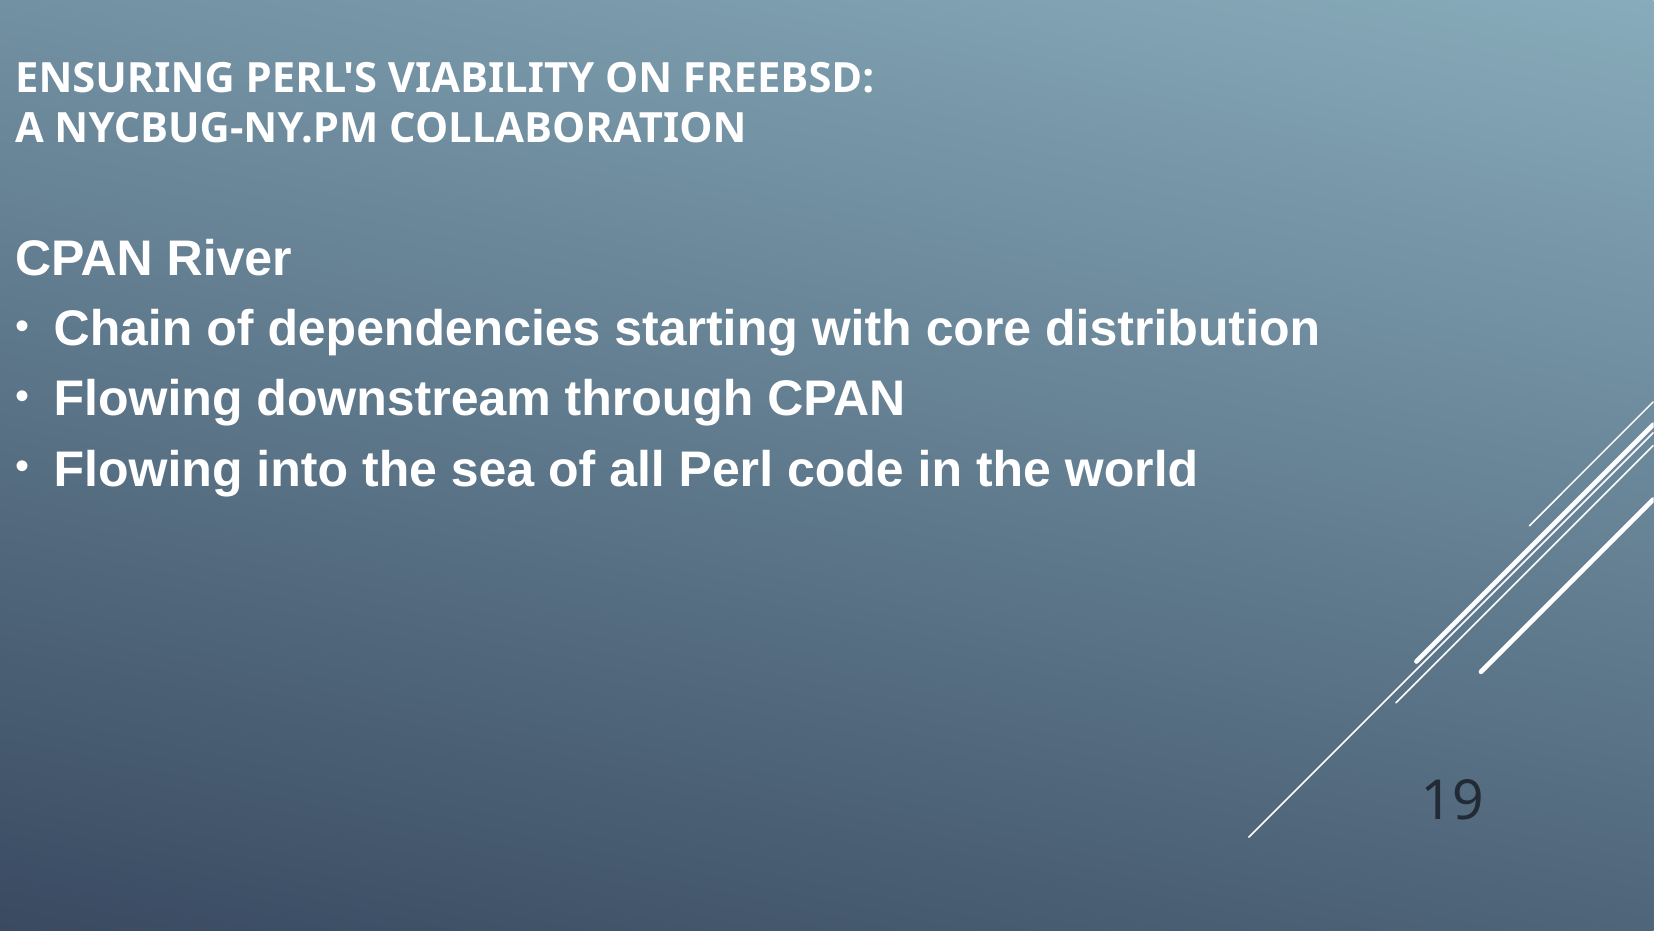

# Ensuring Perl's Viability on FreeBSD: A NYCBUG-NY.PM Collaboration
CPAN River
Chain of dependencies starting with core distribution
Flowing downstream through CPAN
Flowing into the sea of all Perl code in the world
19